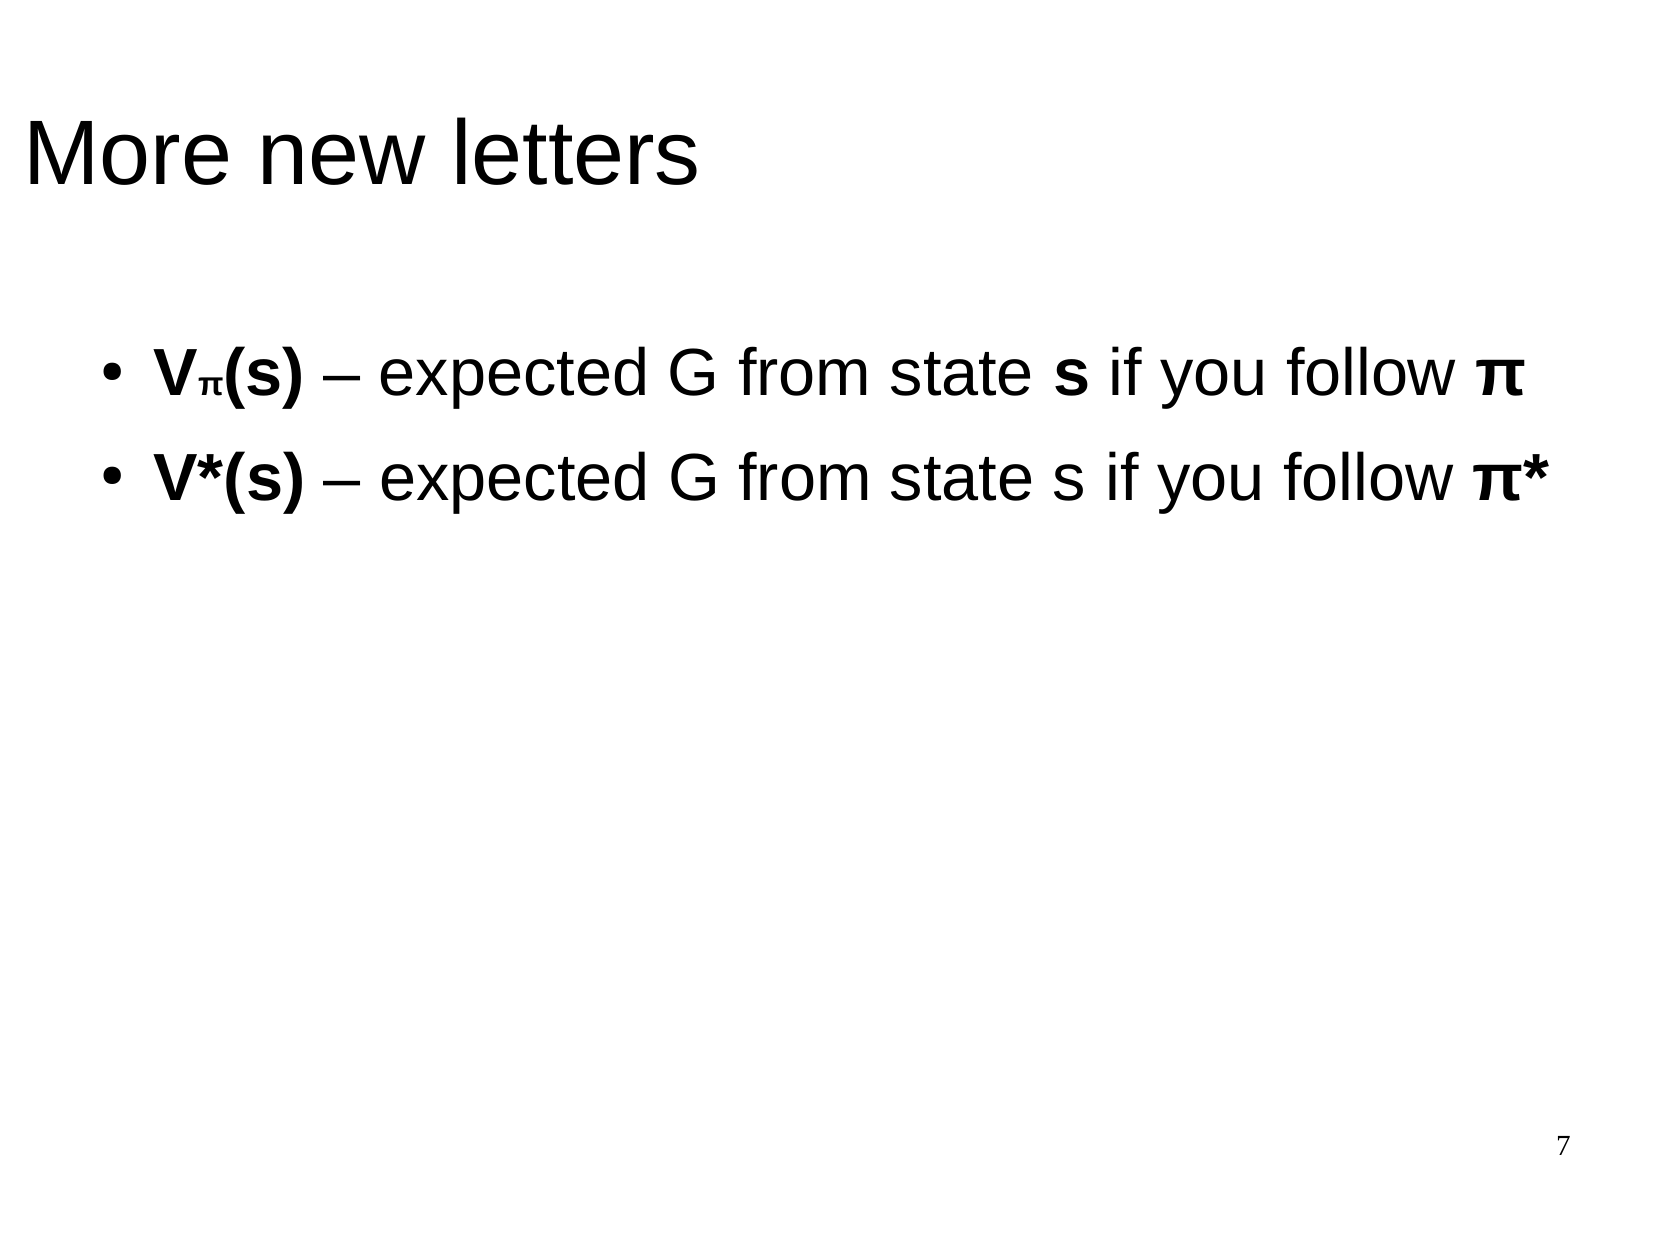

# More new letters
Vπ(s) – expected G from state s if you follow π
V*(s) – expected G from state s if you follow π*
7